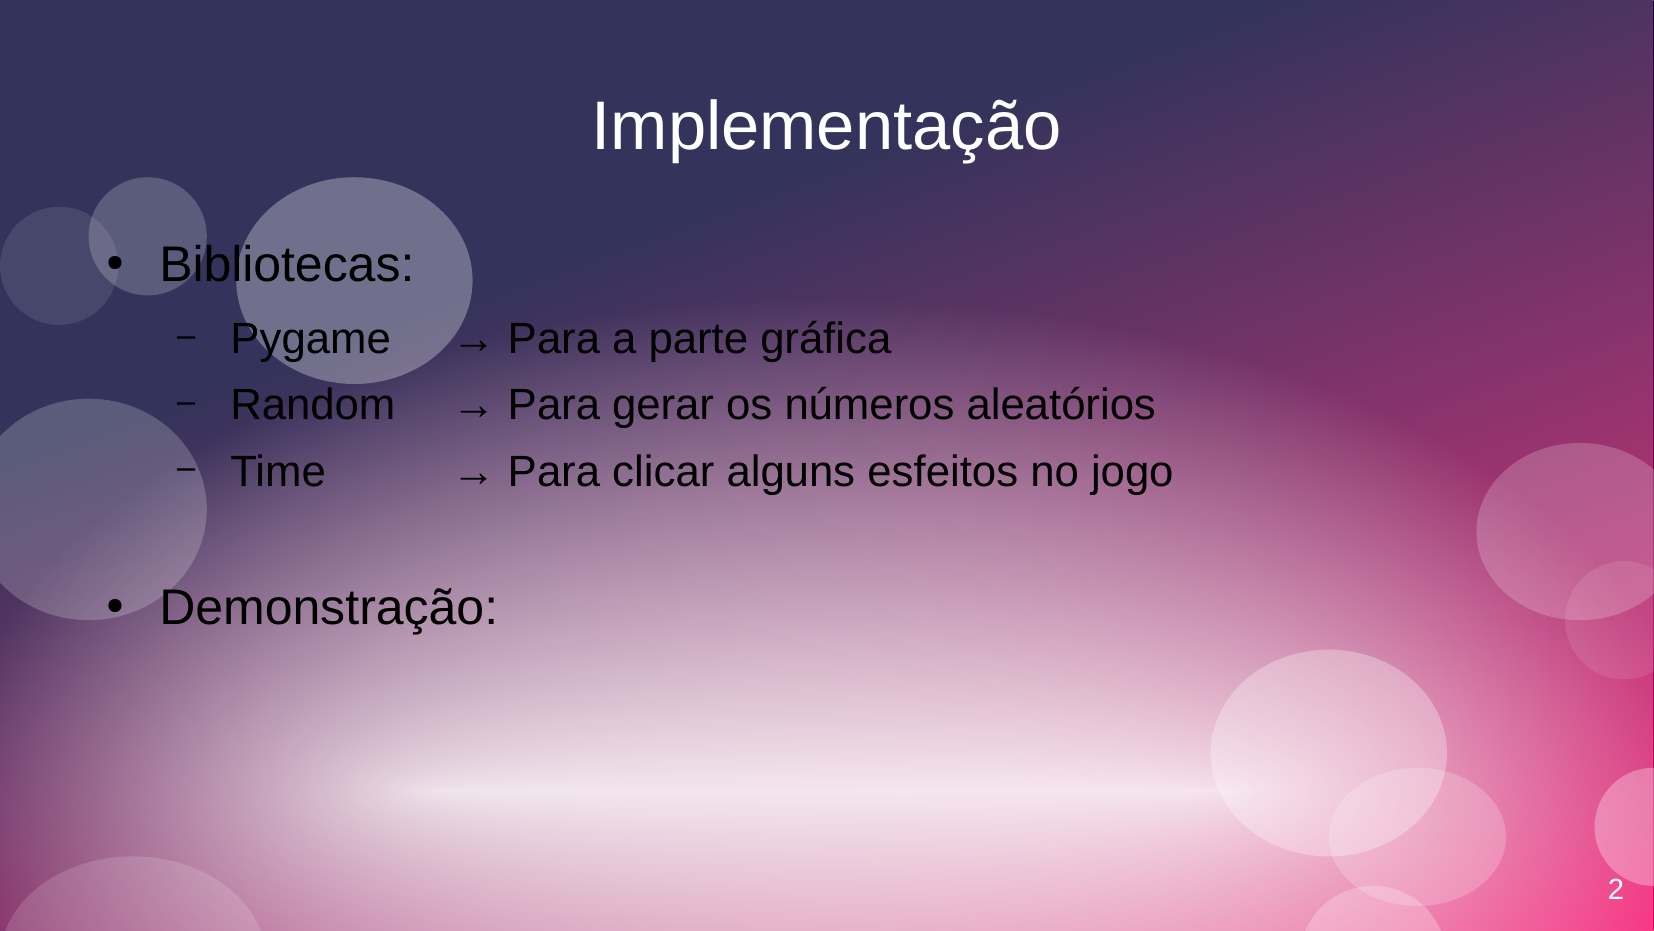

# Implementação
Bibliotecas:
Pygame 	→ Para a parte gráfica
Random 	→ Para gerar os números aleatórios
Time 		→ Para clicar alguns esfeitos no jogo
Demonstração: